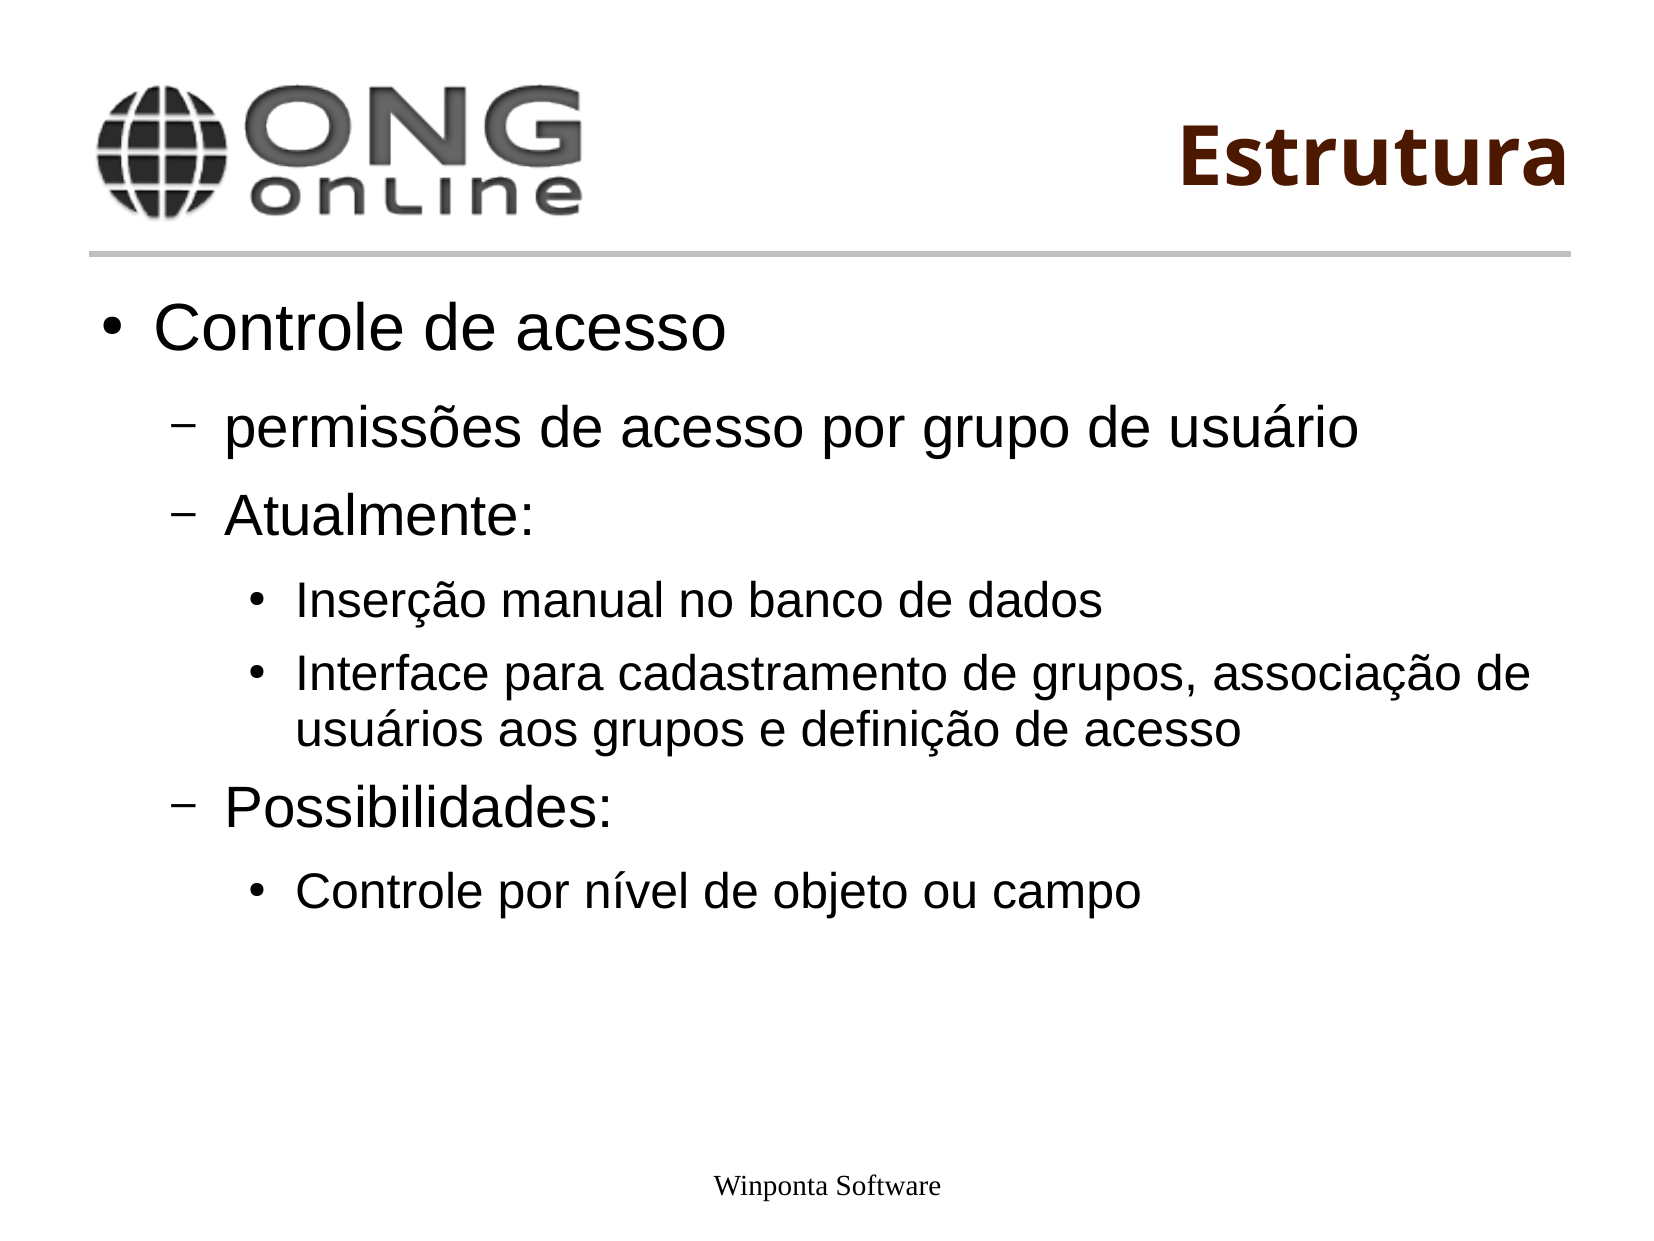

# Estrutura
Controle de acesso
permissões de acesso por grupo de usuário
Atualmente:
Inserção manual no banco de dados
Interface para cadastramento de grupos, associação de usuários aos grupos e definição de acesso
Possibilidades:
Controle por nível de objeto ou campo